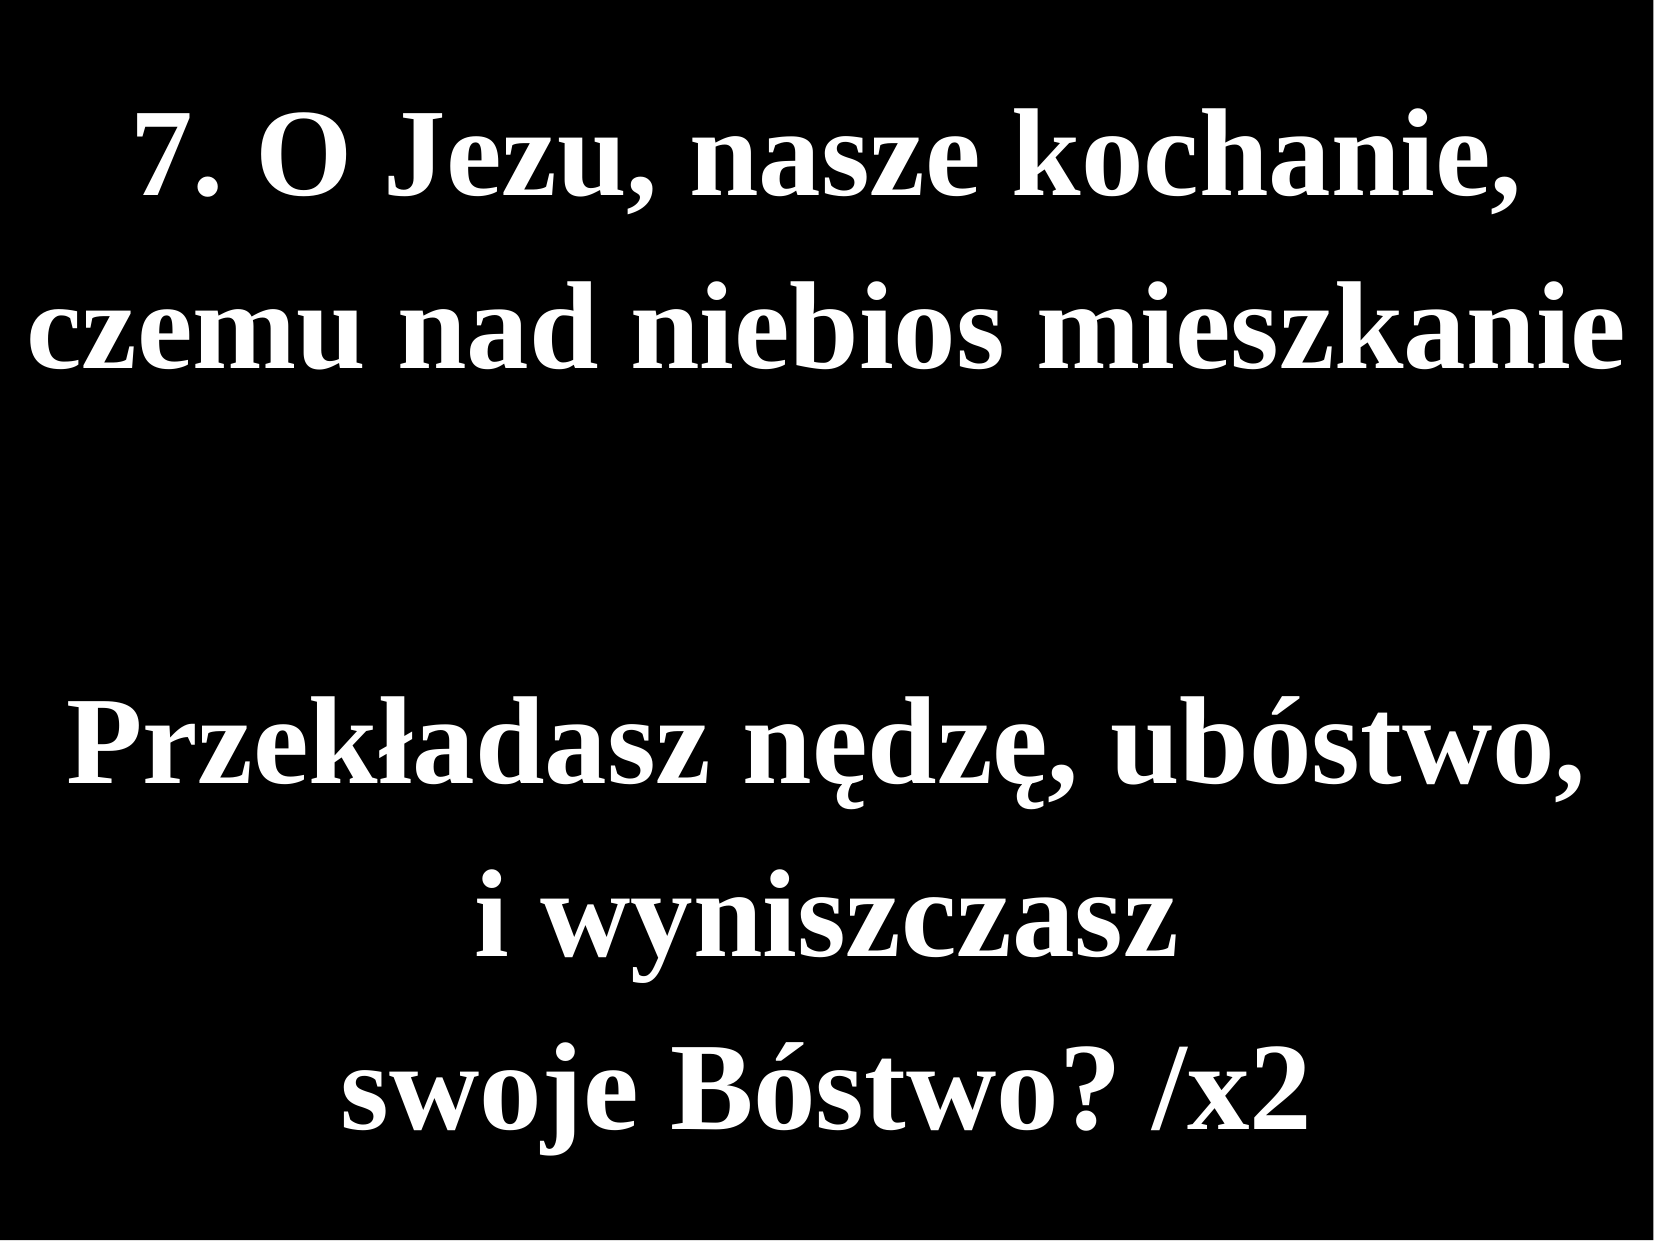

# 7. O Jezu, nasze kochanie, ppp czemu nad niebios mieszkanie Przekładasz nędzę, ubóstwo, ppp i wyniszczasz ppp swoje Bóstwo? /x2